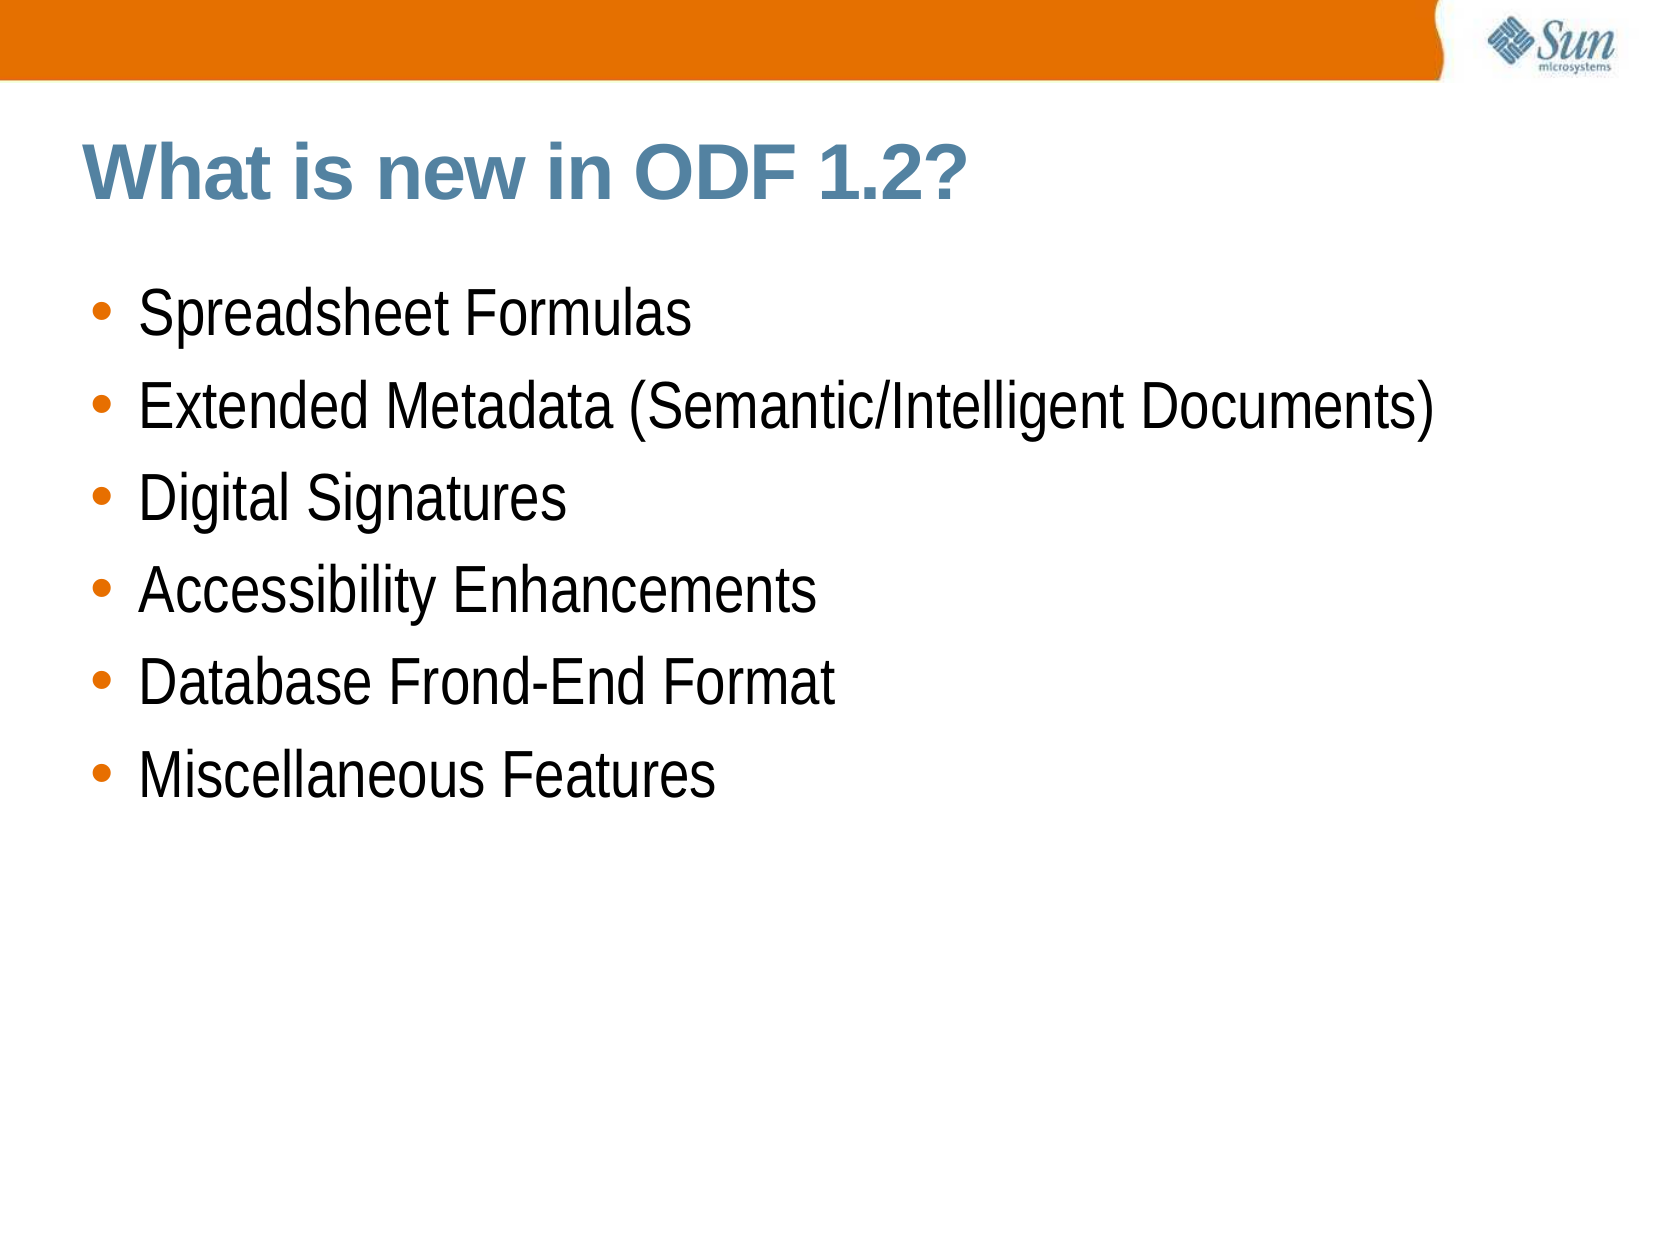

# What is new in ODF 1.2?
Spreadsheet Formulas
Extended Metadata (Semantic/Intelligent Documents)
Digital Signatures
Accessibility Enhancements
Database Frond-End Format
Miscellaneous Features